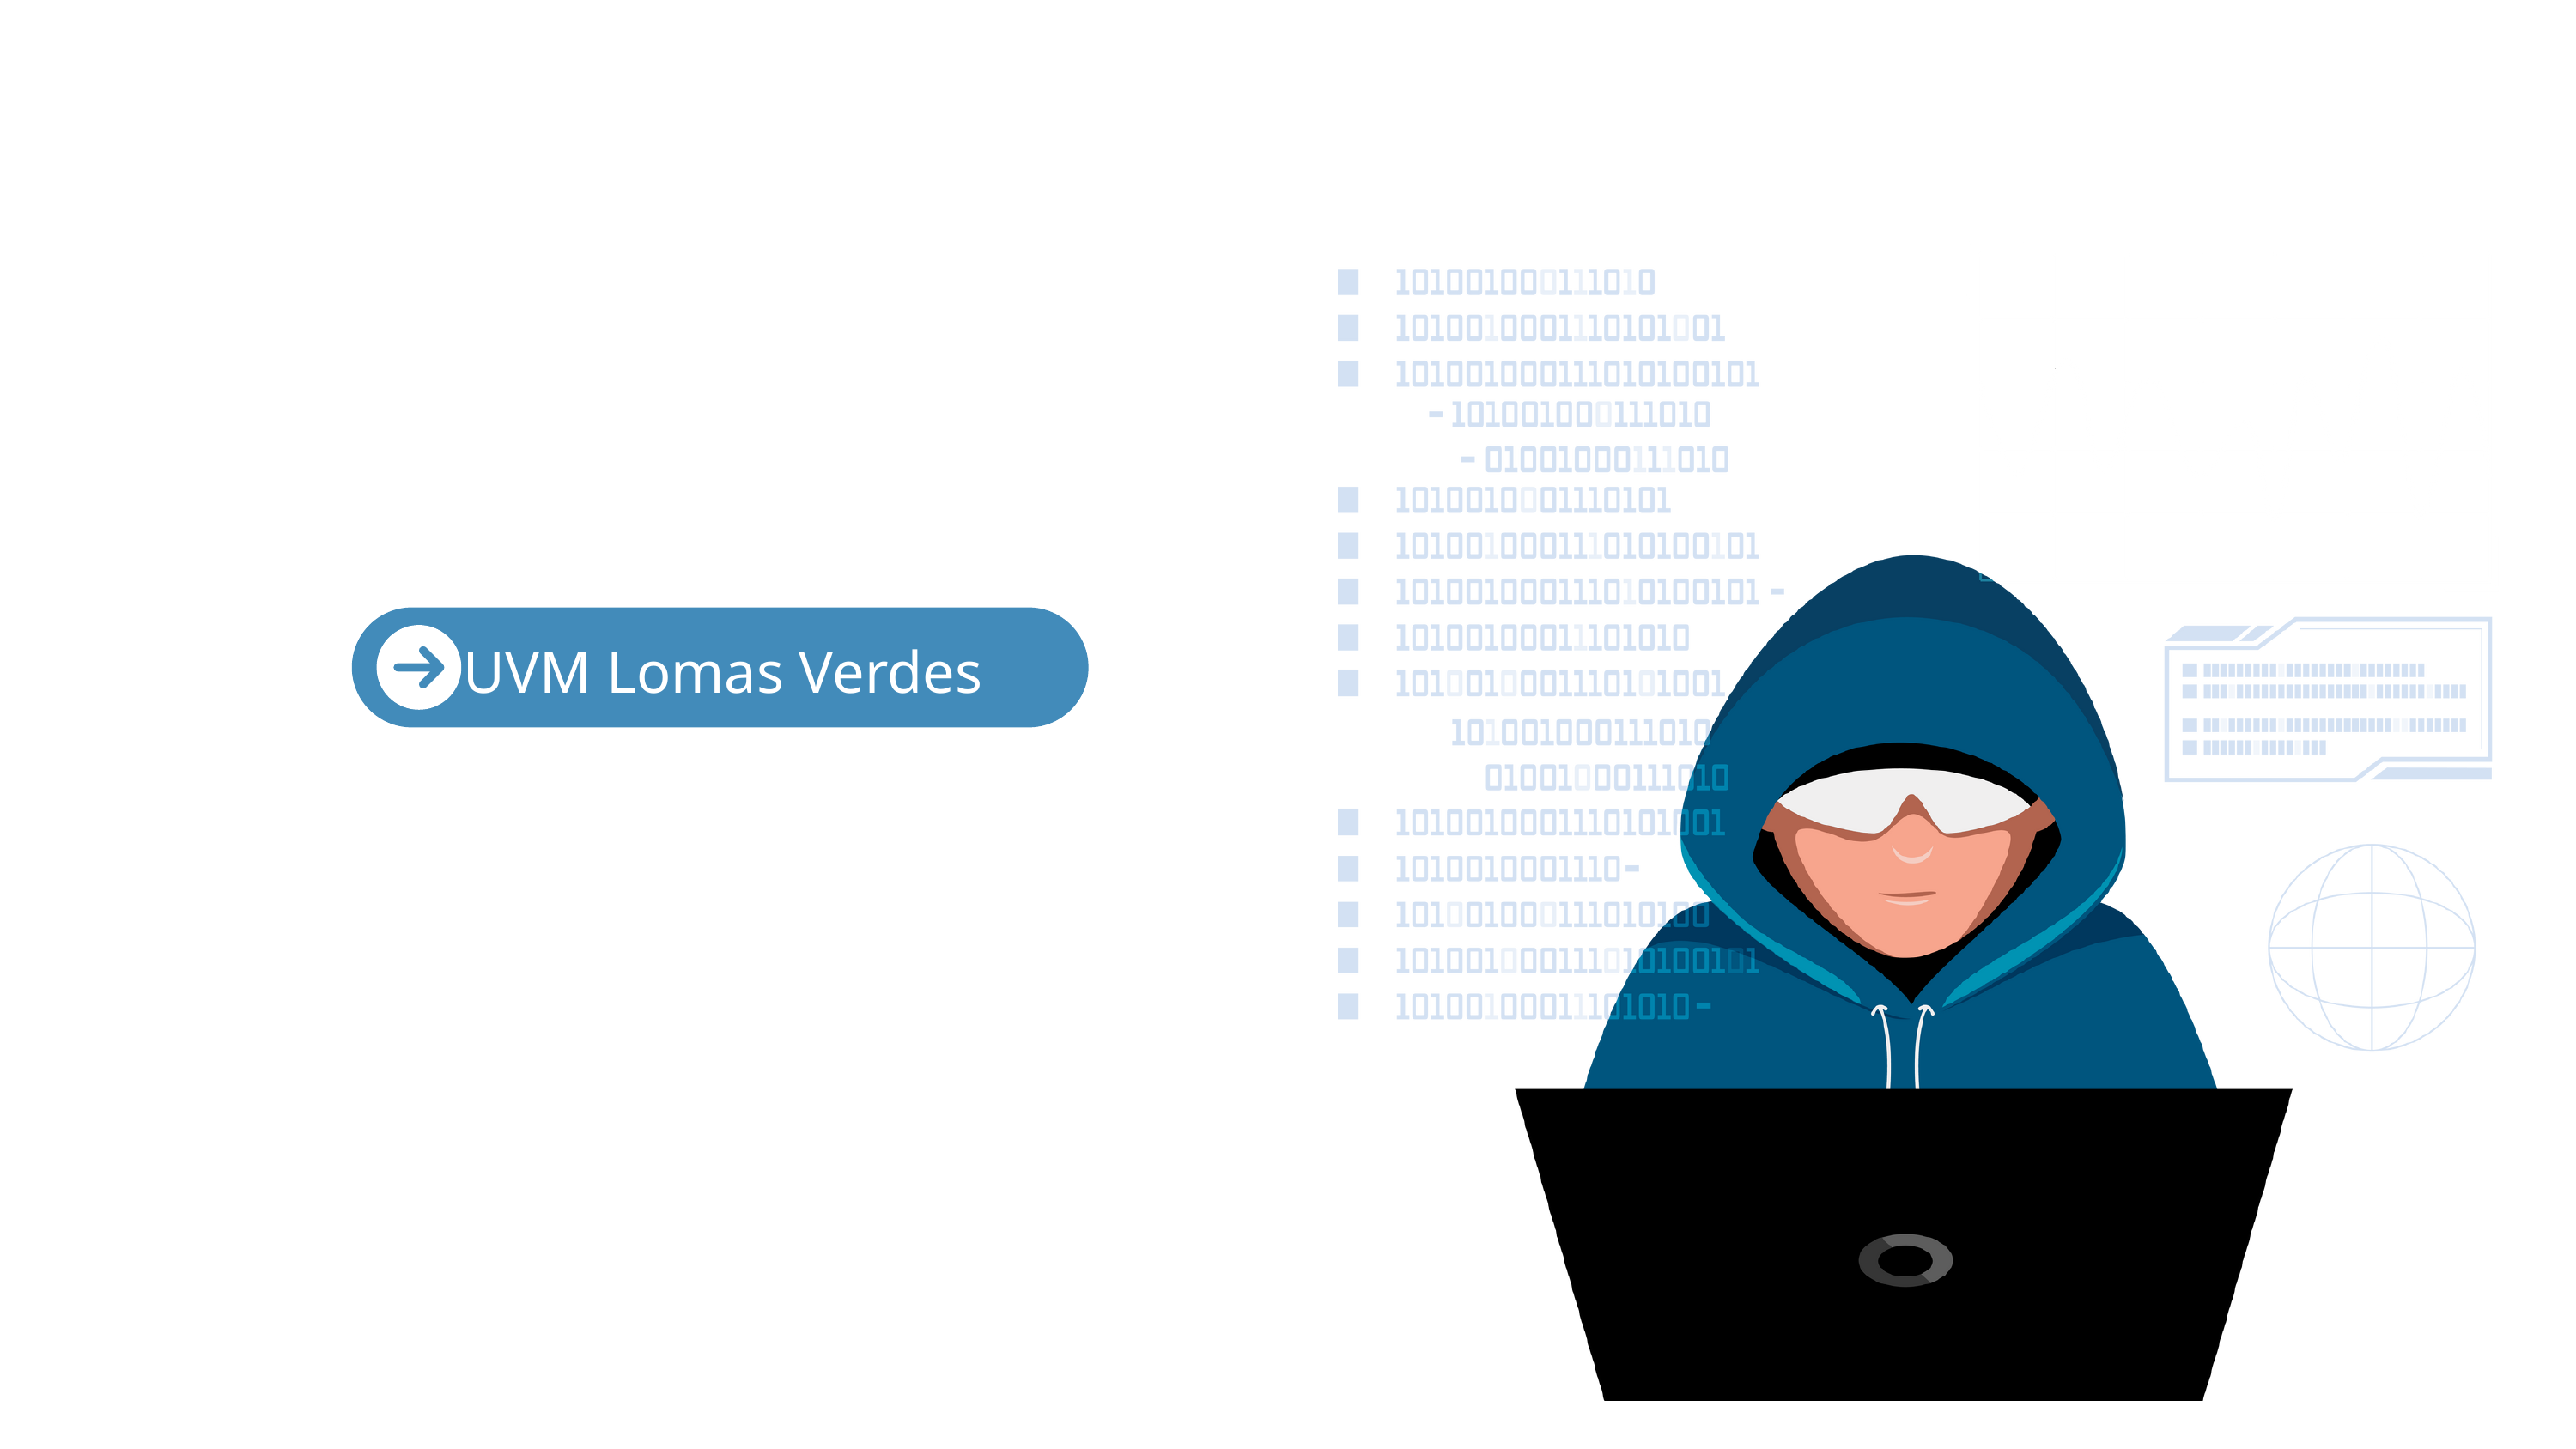

ROBO DE LA INFORMACIÓN
UVM Lomas Verdes